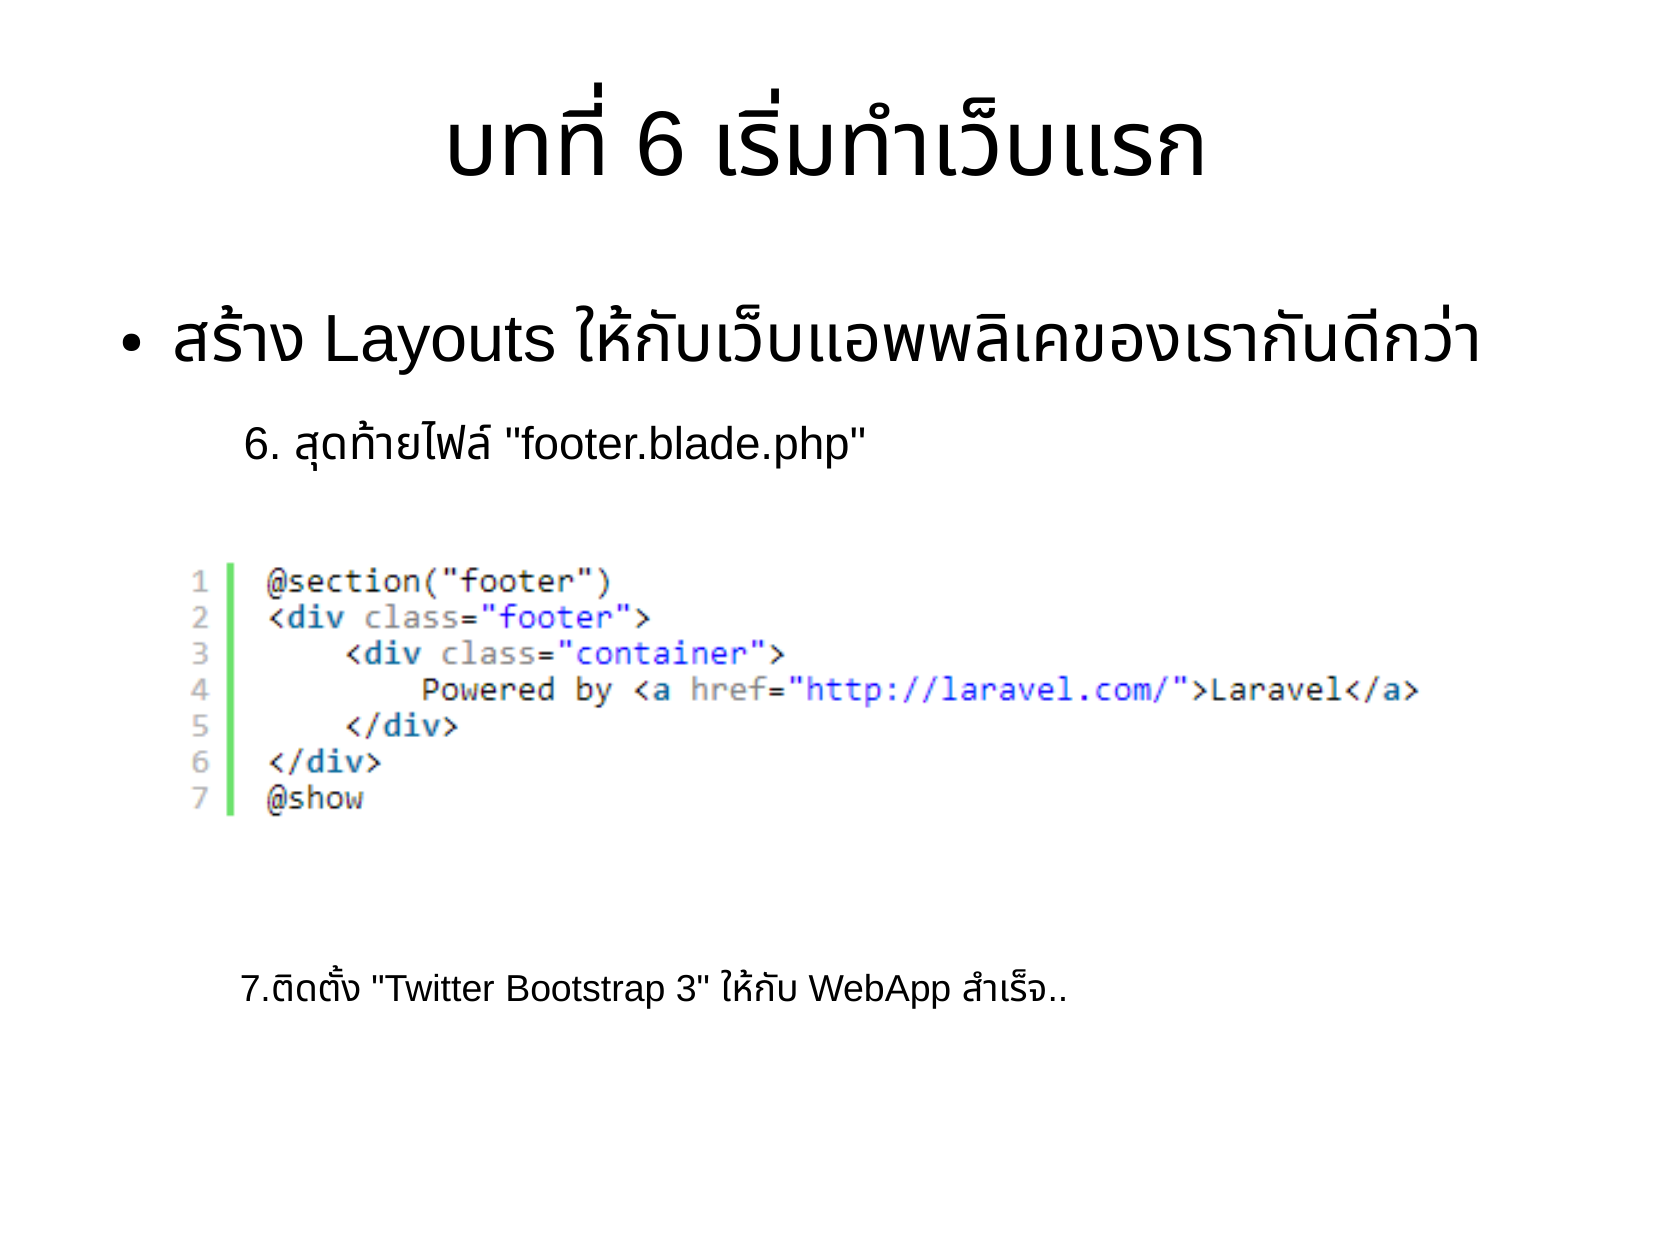

# บทที่ 6 เริ่มทำเว็บแรก
สร้าง Layouts ให้กับเว็บแอพพลิเคของเรากันดีกว่า
6. สุดท้ายไฟล์ "footer.blade.php"
7.ติดตั้ง "Twitter Bootstrap 3" ให้กับ WebApp สำเร็จ..